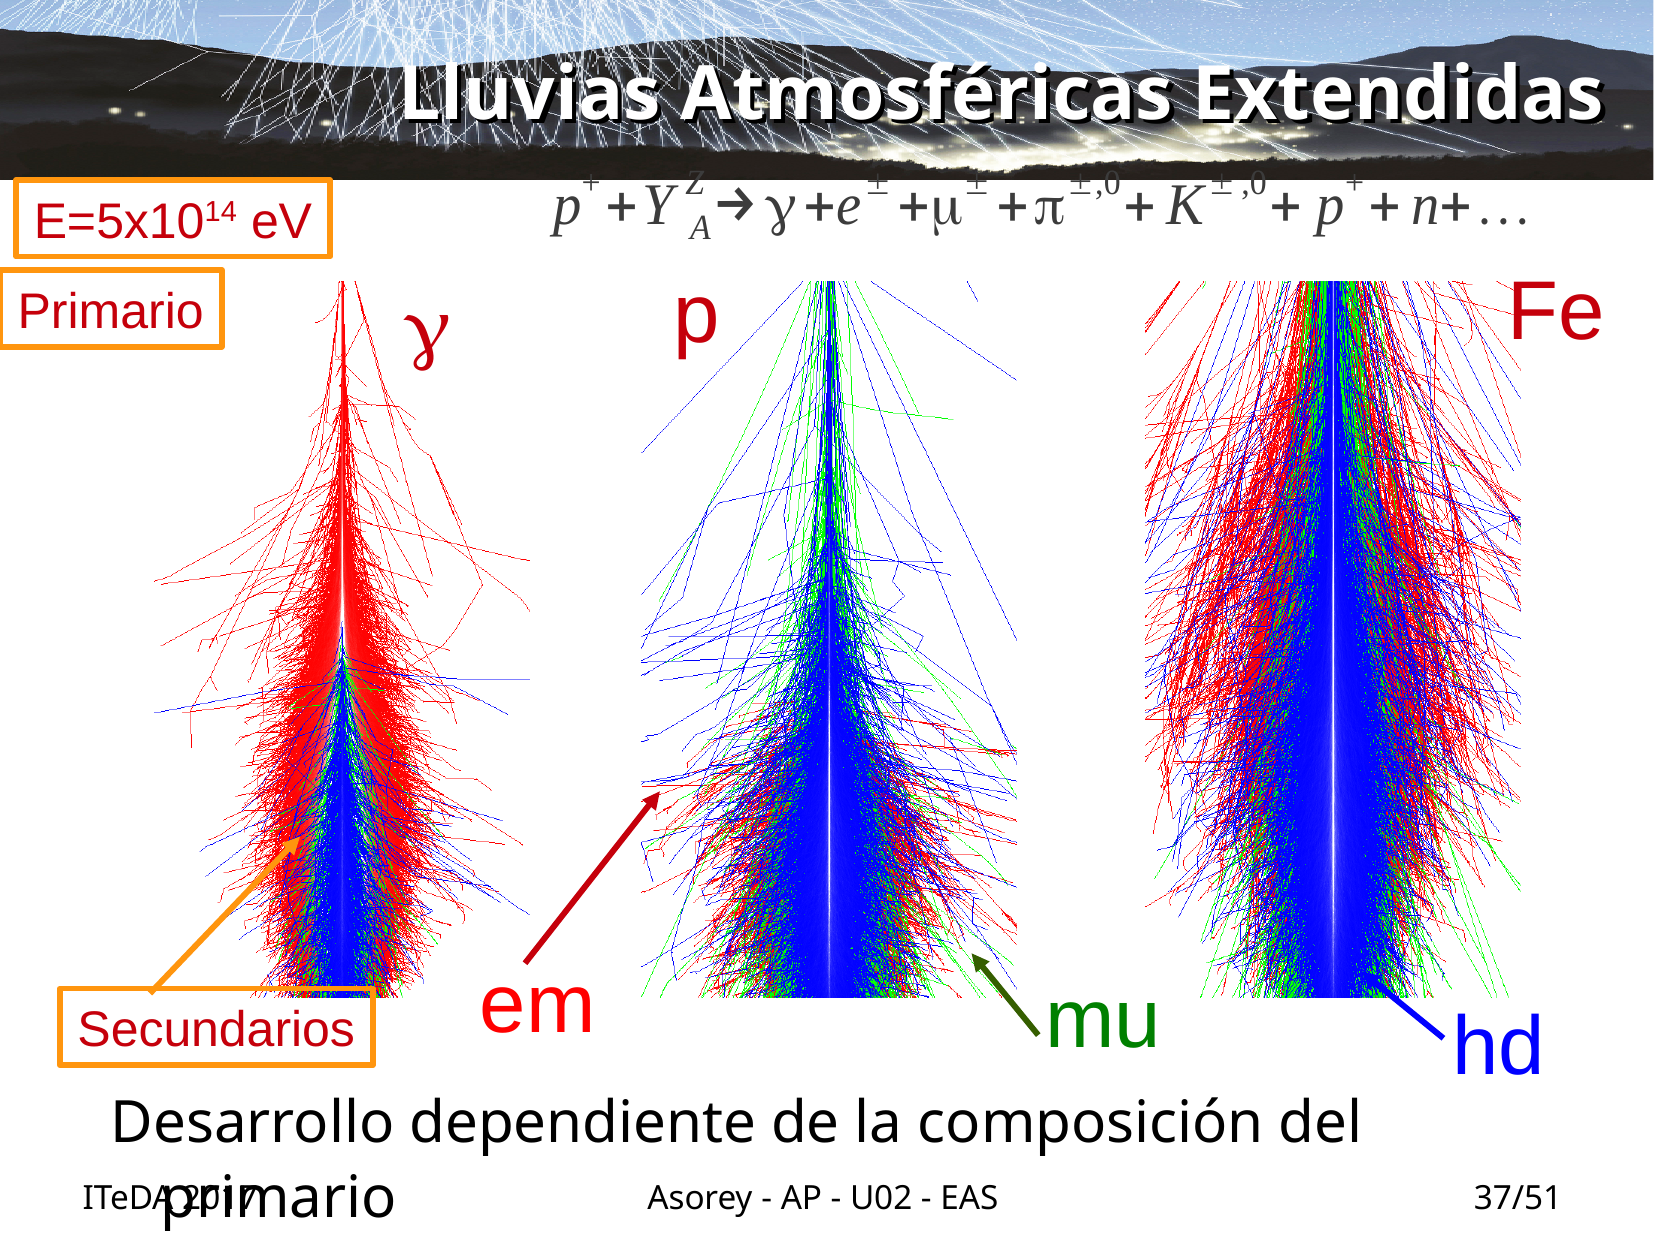

# Lluvias Atmosféricas Extendidas
E=5x1014 eV
Fe

p
Primario
em
mu
hd
Secundarios
Desarrollo dependiente de la composición del primario
ITeDA 2017
Asorey - AP - U02 - EAS
37